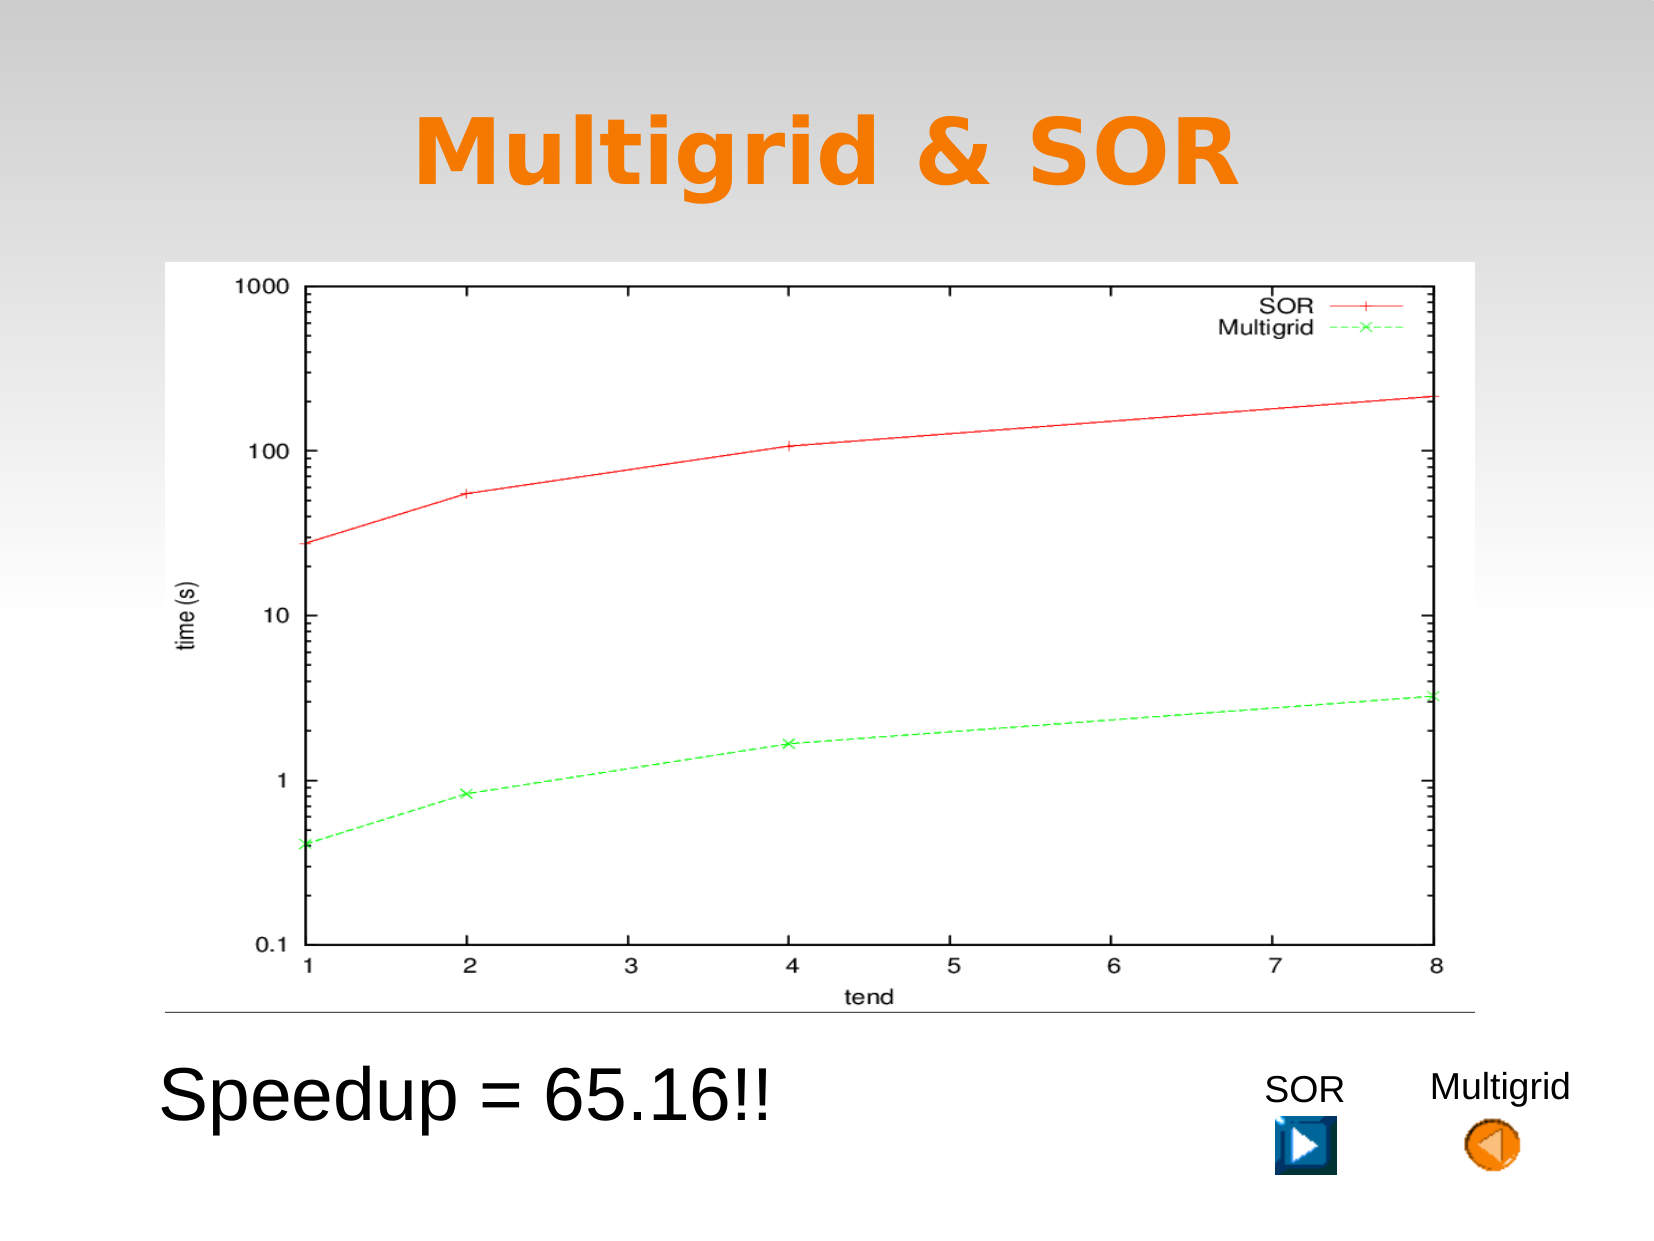

# Multigrid & SOR
Speedup = 65.16!!
Multigrid
SOR